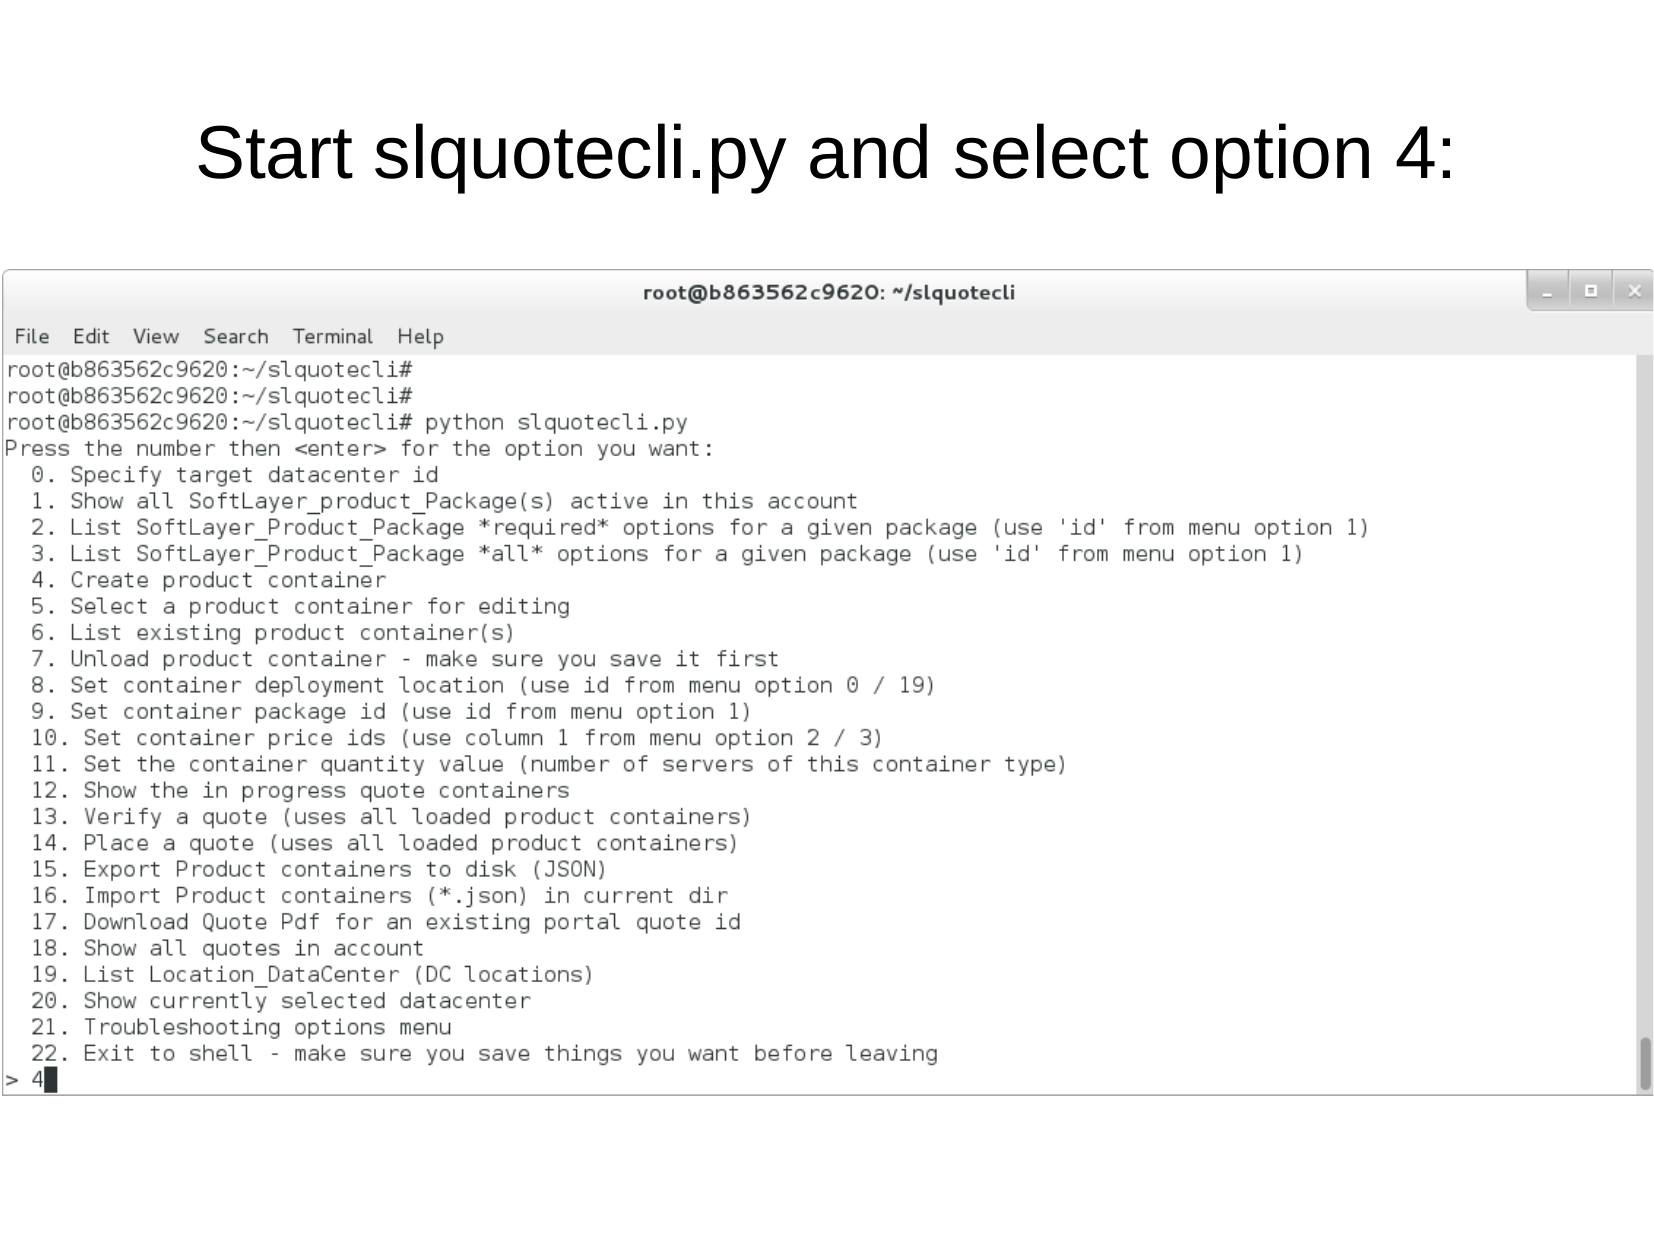

# Start slquotecli.py and select option 4: